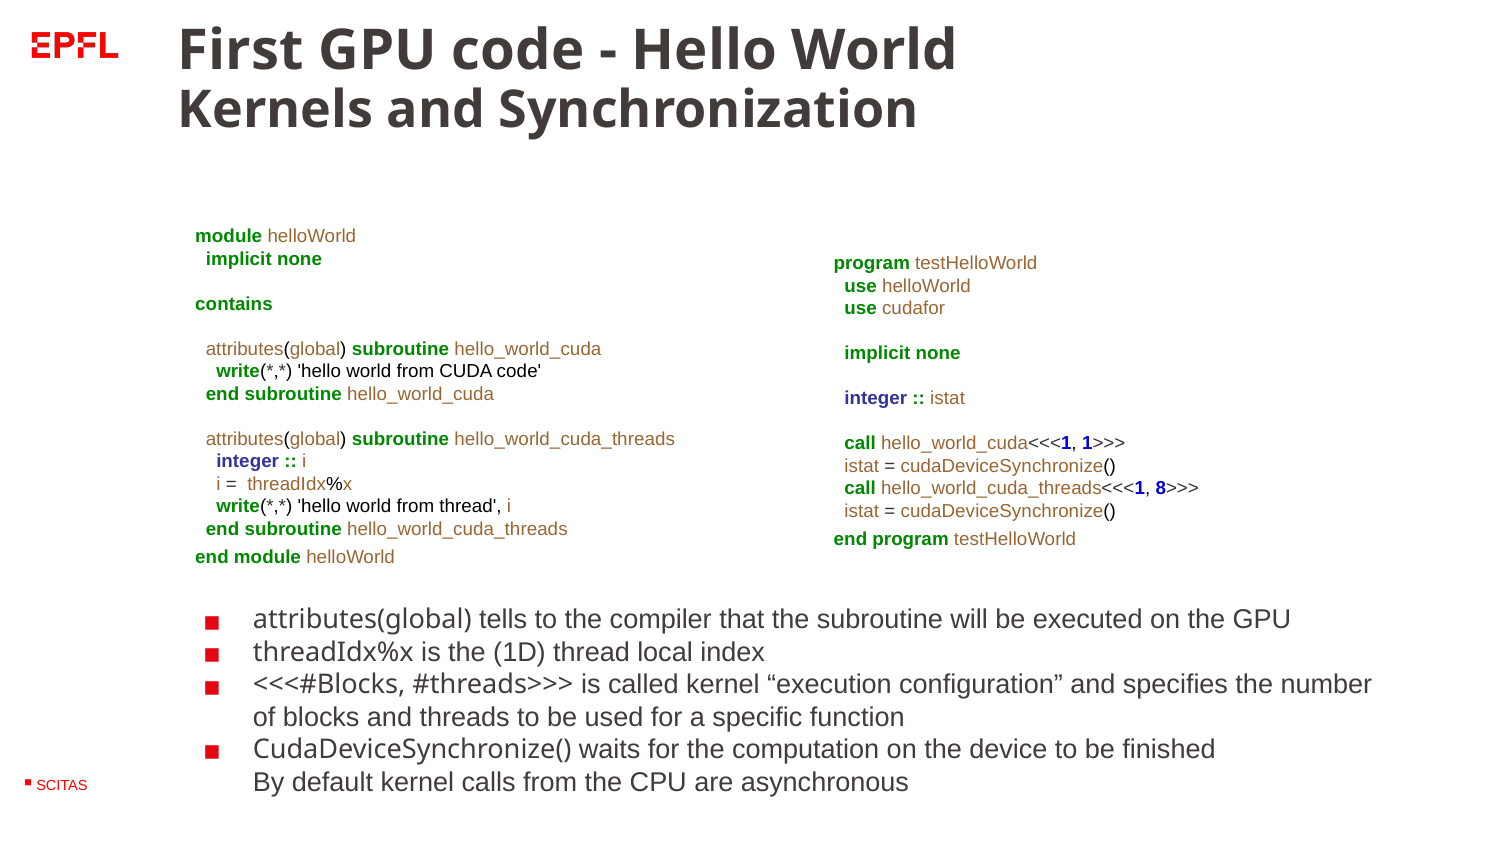

# First GPU code - Hello World Kernels and Synchronization
module helloWorld
 implicit none
contains
 attributes(global) subroutine hello_world_cuda
 write(*,*) 'hello world from CUDA code'
 end subroutine hello_world_cuda
 attributes(global) subroutine hello_world_cuda_threads
 integer :: i
 i = threadIdx%x
 write(*,*) 'hello world from thread', i
 end subroutine hello_world_cuda_threads
end module helloWorld
program testHelloWorld
 use helloWorld
 use cudafor
 implicit none
 integer :: istat
 call hello_world_cuda<<<1, 1>>>
 istat = cudaDeviceSynchronize()
 call hello_world_cuda_threads<<<1, 8>>>
 istat = cudaDeviceSynchronize()
end program testHelloWorld
attributes(global) tells to the compiler that the subroutine will be executed on the GPU
threadIdx%x is the (1D) thread local index
<<<#Blocks, #threads>>> is called kernel “execution configuration” and specifies the number of blocks and threads to be used for a specific function
CudaDeviceSynchronize() waits for the computation on the device to be finished
By default kernel calls from the CPU are asynchronous